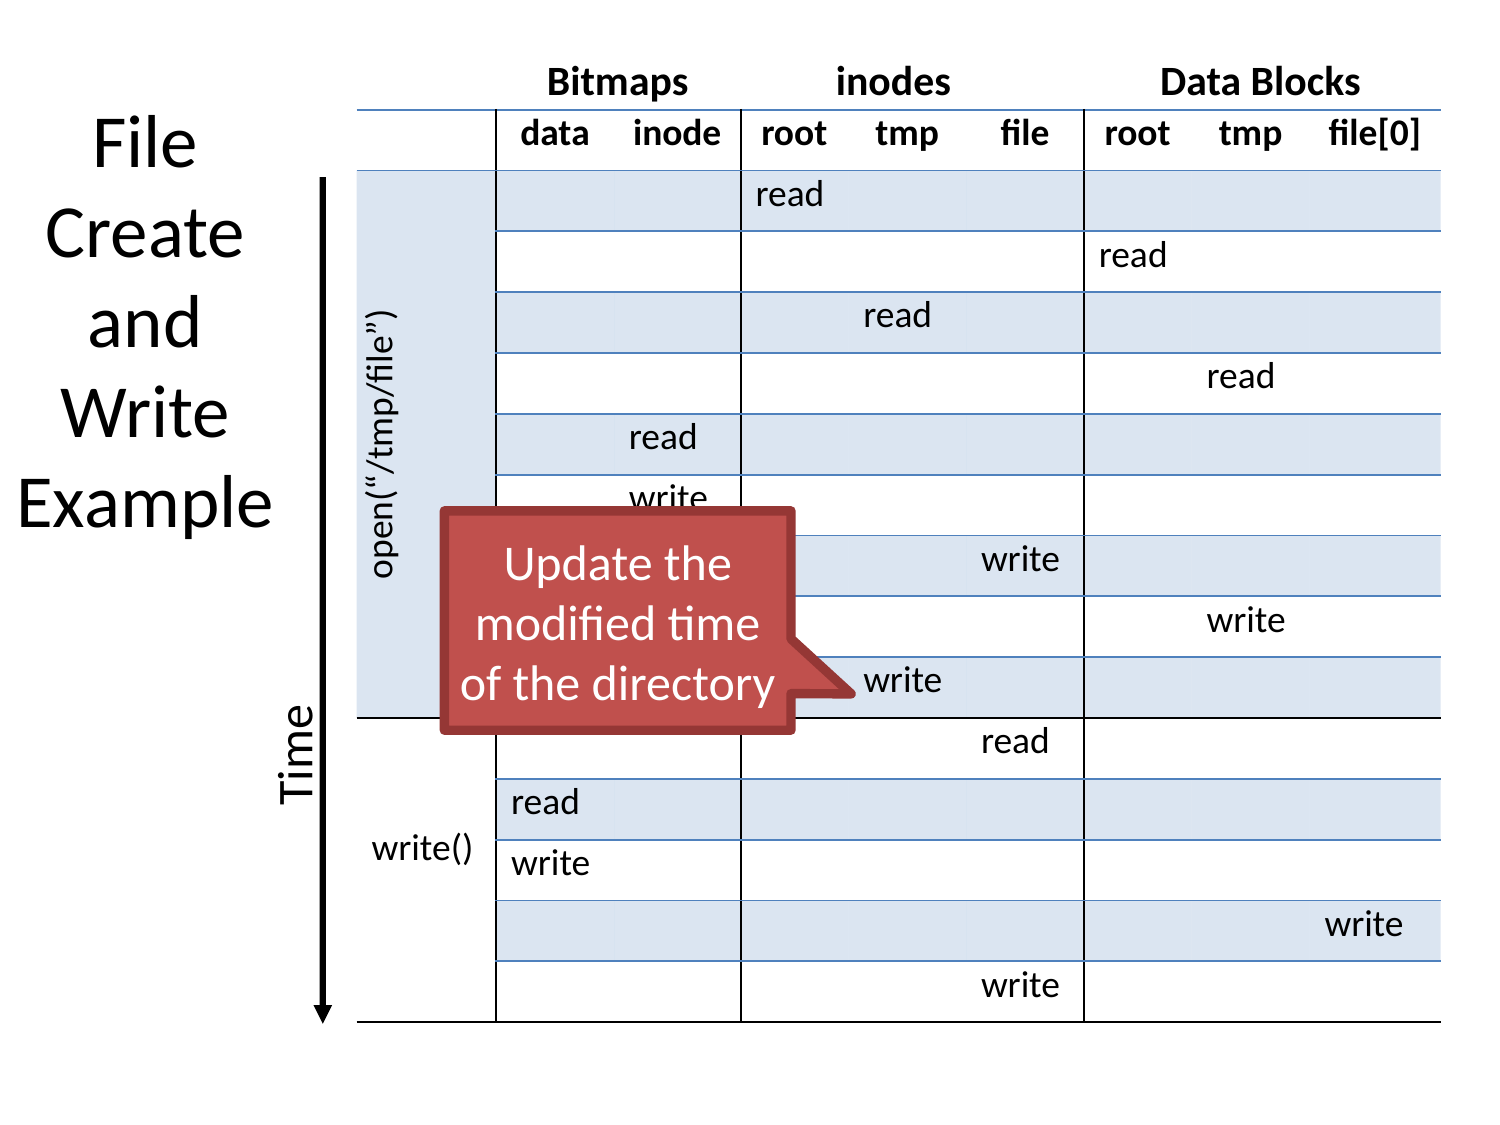

# File Create and Write Example
Bitmaps
inodes
Data Blocks
| | data | inode | root | tmp | file | root | tmp | file[0] |
| --- | --- | --- | --- | --- | --- | --- | --- | --- |
| open(“/tmp/file”) | | | read | | | | | |
| | | | | | | read | | |
| | | | | read | | | | |
| | | | | | | | read | |
| | | read | | | | | | |
| | | write | | | | | | |
| | | | | | write | | | |
| | | | | | | | write | |
| | | | | write | | | | |
| write() | | | | | read | | | |
| | read | | | | | | | |
| | write | | | | | | | |
| | | | | | | | | write |
| | | | | | write | | | |
Time
Update the modified time of the directory